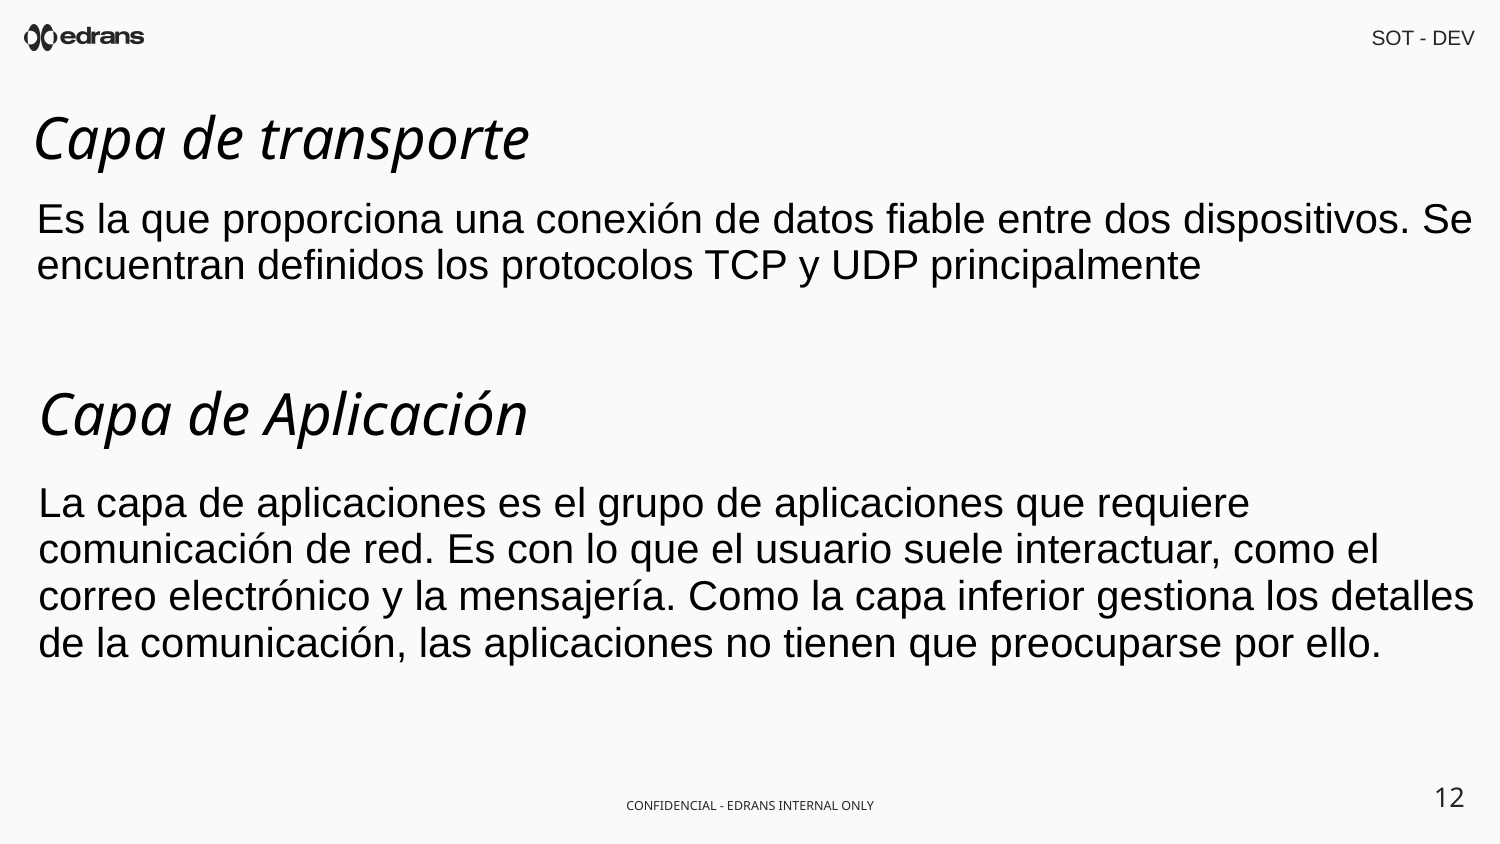

SOT - DEV
Capa de transporte
Es la que proporciona una conexión de datos fiable entre dos dispositivos. Se encuentran definidos los protocolos TCP y UDP principalmente
Capa de Aplicación
La capa de aplicaciones es el grupo de aplicaciones que requiere comunicación de red. Es con lo que el usuario suele interactuar, como el correo electrónico y la mensajería. Como la capa inferior gestiona los detalles de la comunicación, las aplicaciones no tienen que preocuparse por ello.
CONFIDENCIAL - EDRANS INTERNAL ONLY